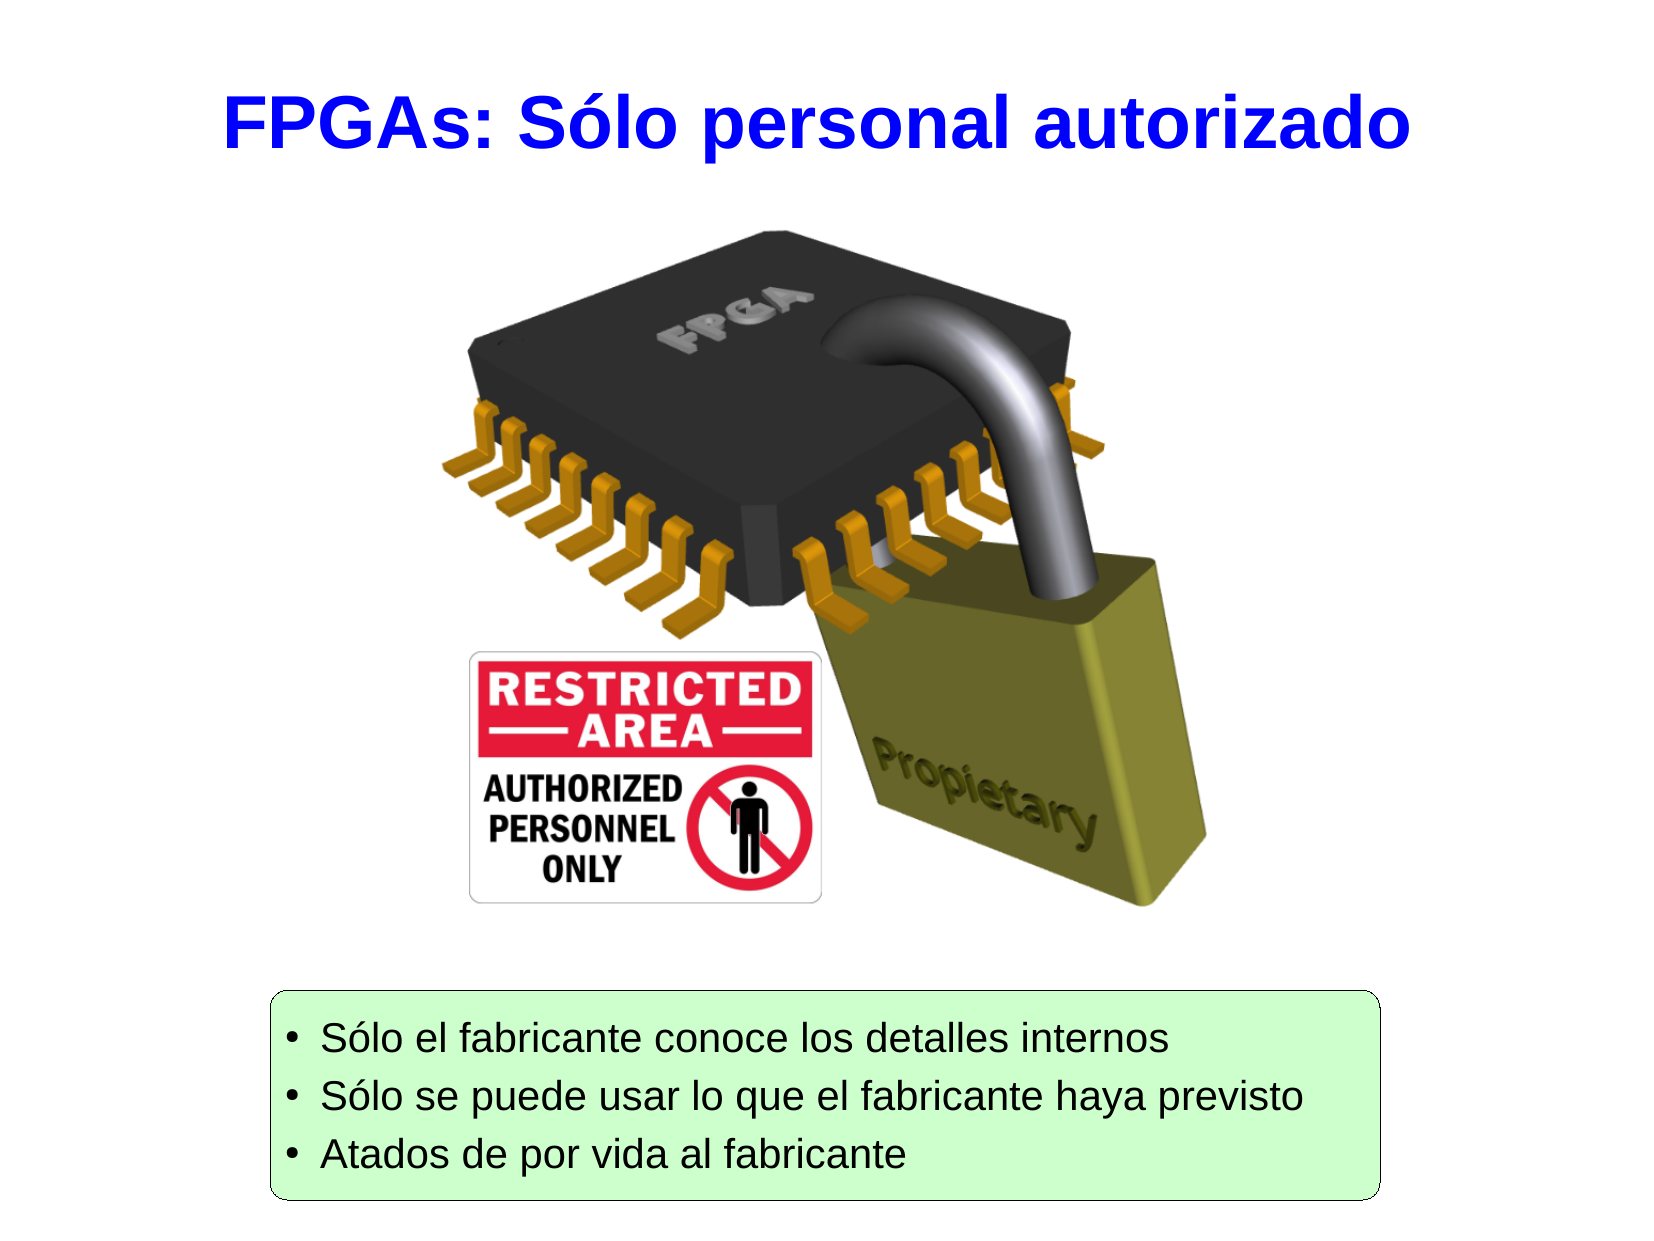

FPGAs: Sólo personal autorizado
Sólo el fabricante conoce los detalles internos
Sólo se puede usar lo que el fabricante haya previsto
Atados de por vida al fabricante